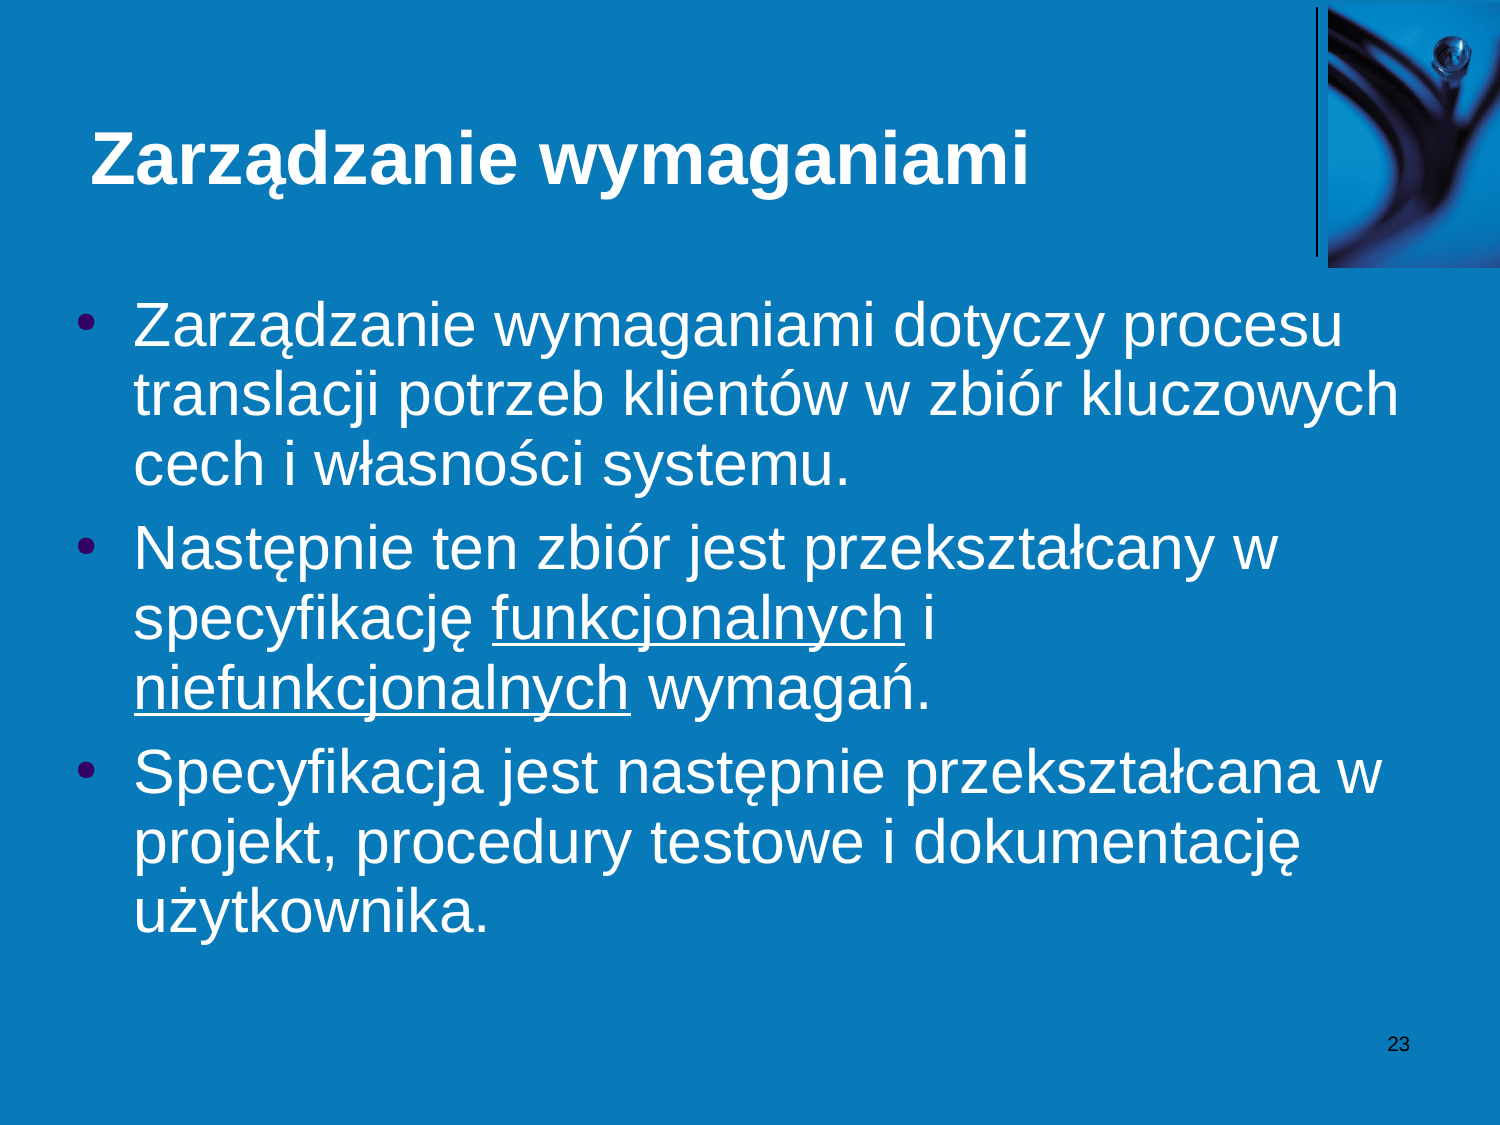

# Zarządzanie wymaganiami
Zarządzanie wymaganiami dotyczy procesu translacji potrzeb klientów w zbiór kluczowych cech i własności systemu.
Następnie ten zbiór jest przekształcany w specyfikację funkcjonalnych i niefunkcjonalnych wymagań.
Specyfikacja jest następnie przekształcana w projekt, procedury testowe i dokumentację użytkownika.
23